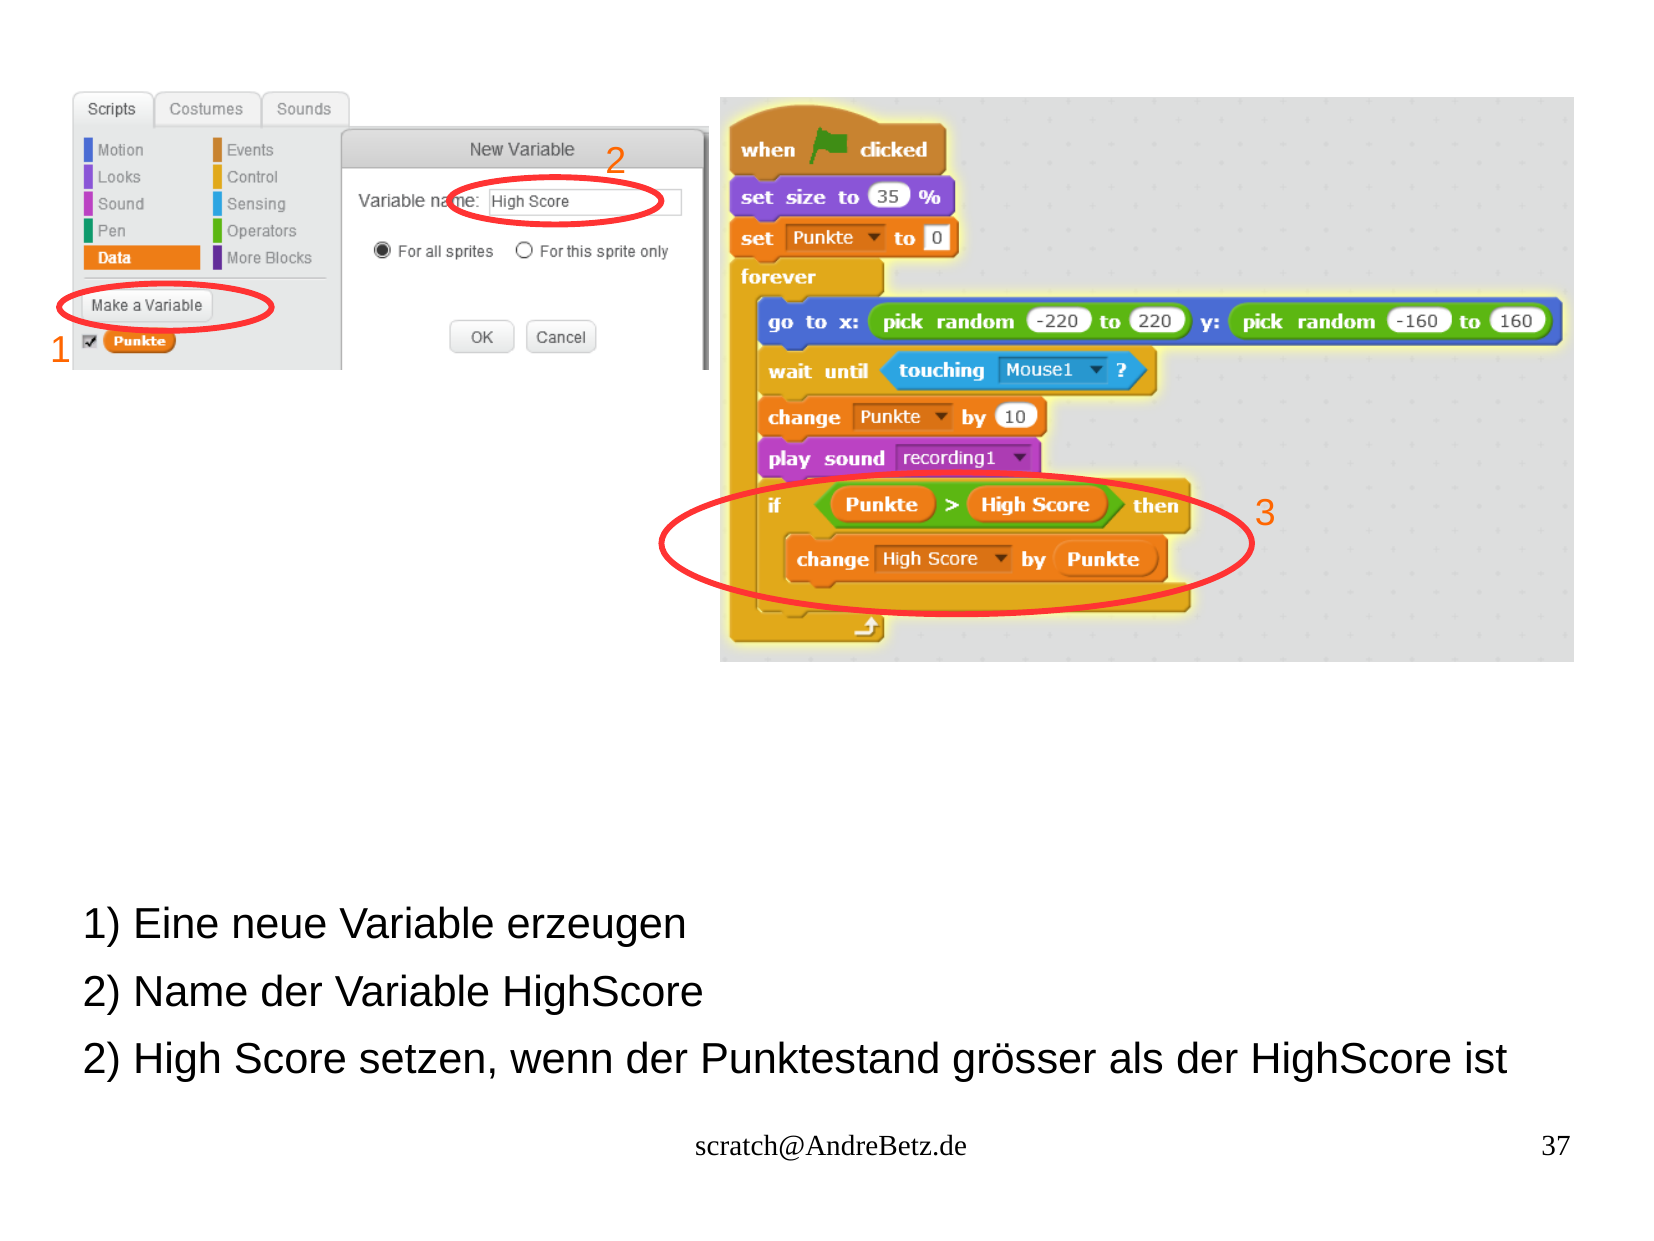

2
1
3
# 1) Eine neue Variable erzeugen
2) Name der Variable HighScore
2) High Score setzen, wenn der Punktestand grösser als der HighScore ist
 scratch@AndreBetz.de
37